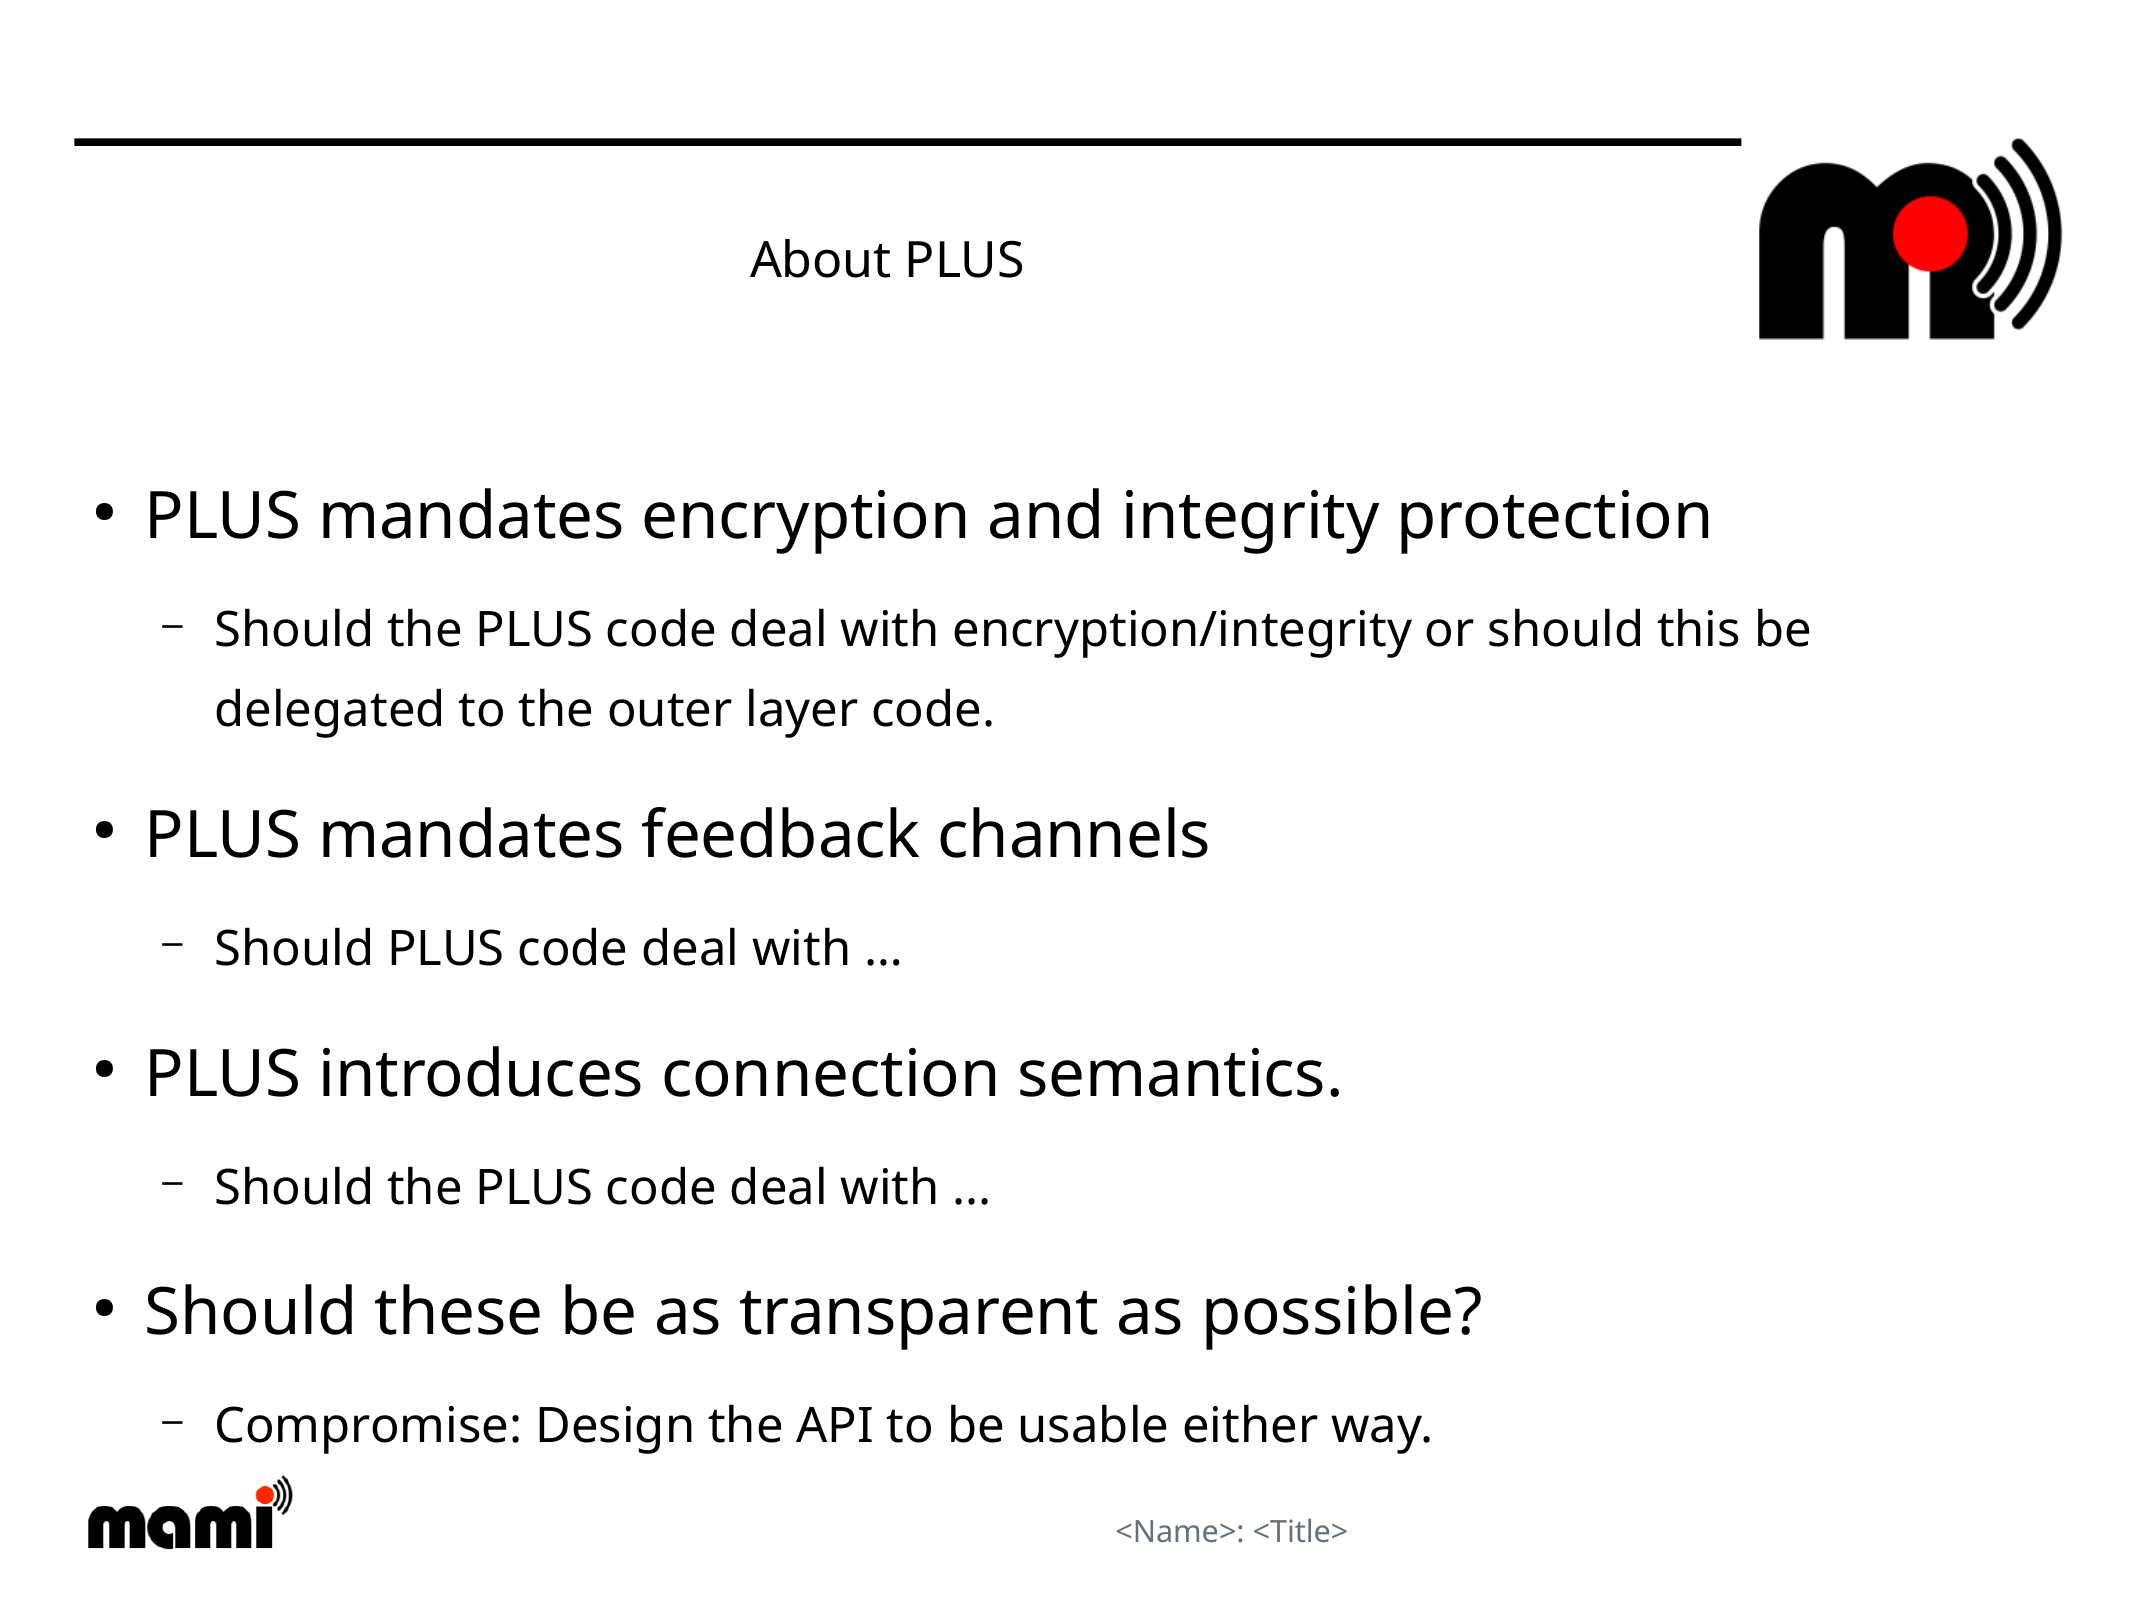

# About PLUS
PLUS mandates encryption and integrity protection
Should the PLUS code deal with encryption/integrity or should this be delegated to the outer layer code.
PLUS mandates feedback channels
Should PLUS code deal with …
PLUS introduces connection semantics.
Should the PLUS code deal with ...
Should these be as transparent as possible?
Compromise: Design the API to be usable either way.